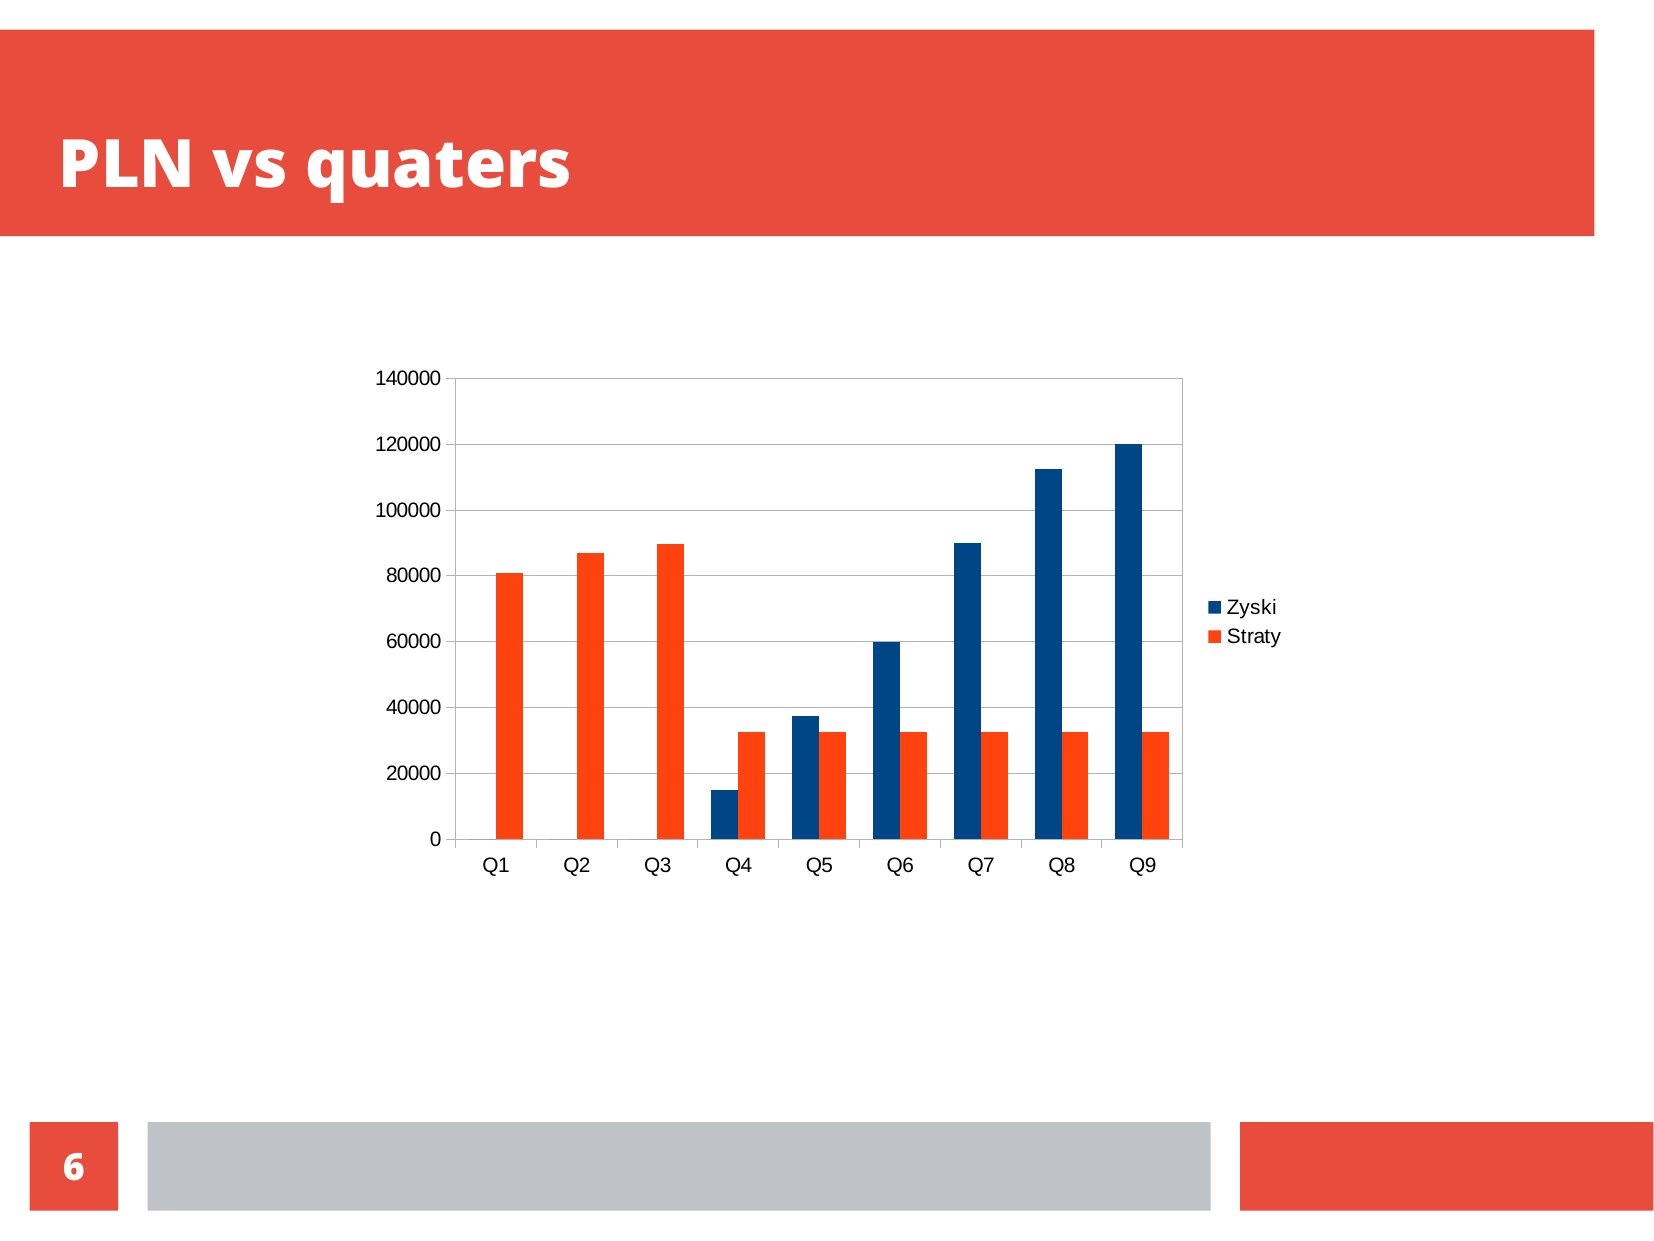

# PLN vs quaters
### Chart
| Category | Zyski | Straty |
|---|---|---|
| Q1 | 0.0 | 81000.0 |
| Q2 | 0.0 | 87000.0 |
| Q3 | 0.0 | 89700.0 |
| Q4 | 15000.0 | 32550.0 |
| Q5 | 37500.0 | 32550.0 |
| Q6 | 60000.0 | 32550.0 |
| Q7 | 90000.0 | 32550.0 |
| Q8 | 112500.0 | 32550.0 |
| Q9 | 120000.0 | 32550.0 |6